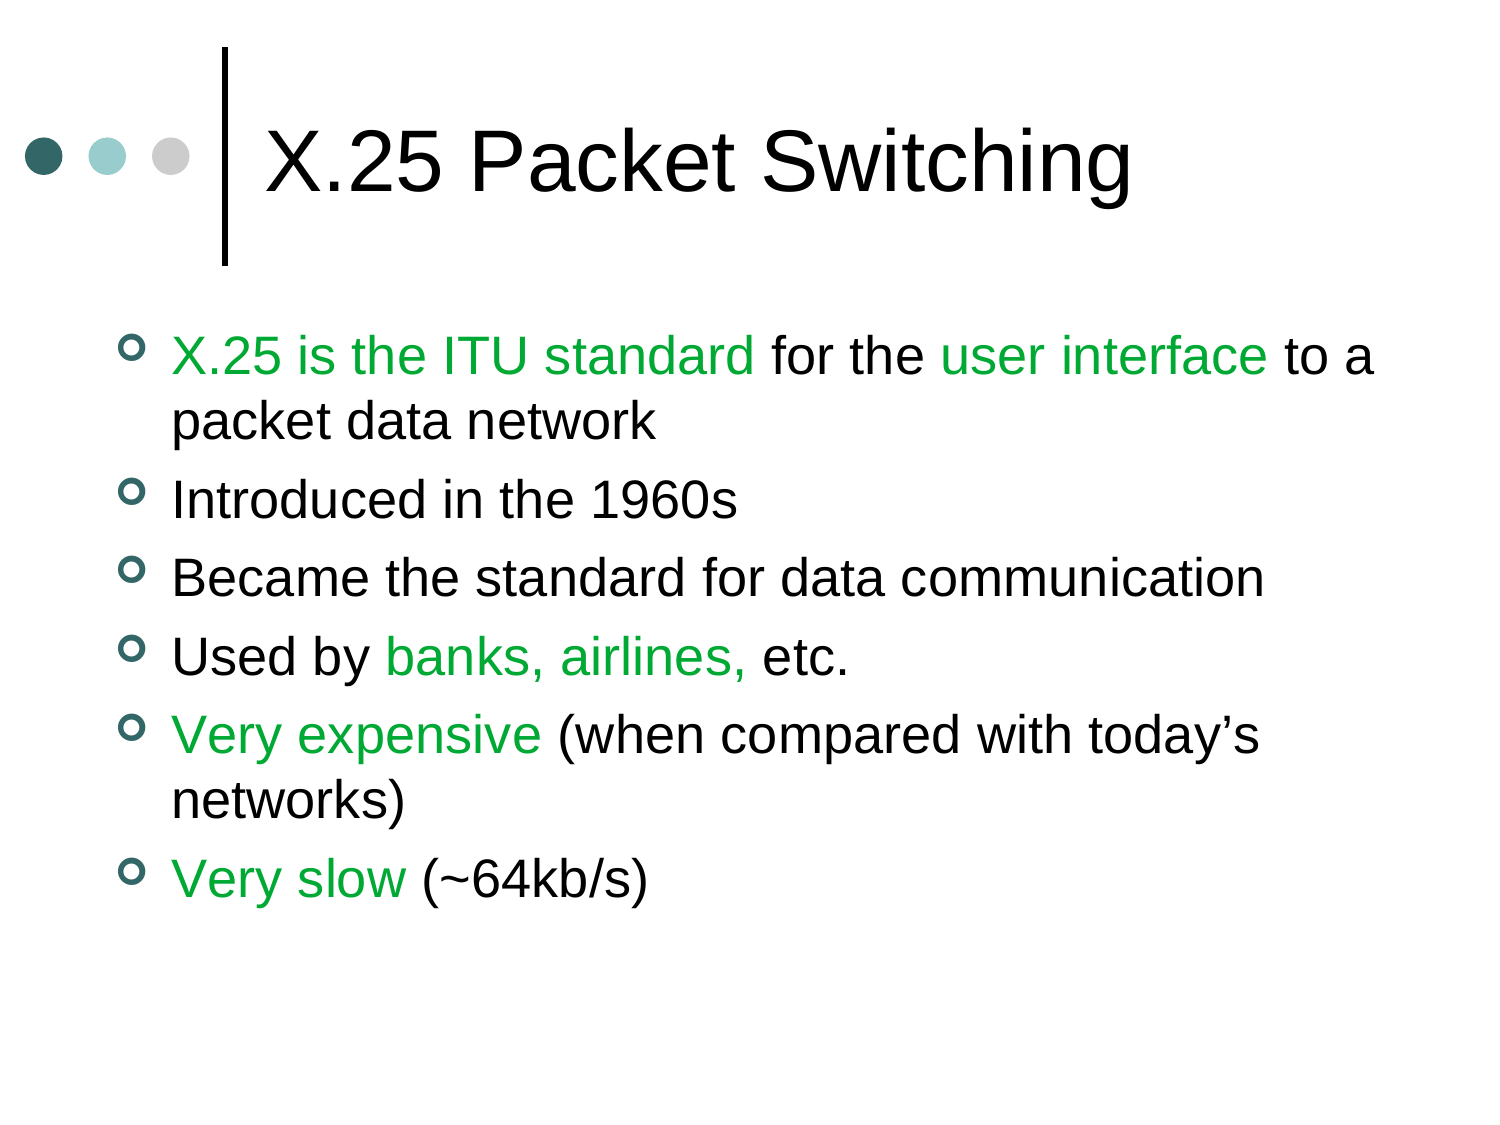

# X.25 Packet Switching
X.25 is the ITU standard for the user interface to a packet data network
Introduced in the 1960s
Became the standard for data communication
Used by banks, airlines, etc.
Very expensive (when compared with today’s networks)
Very slow (~64kb/s)